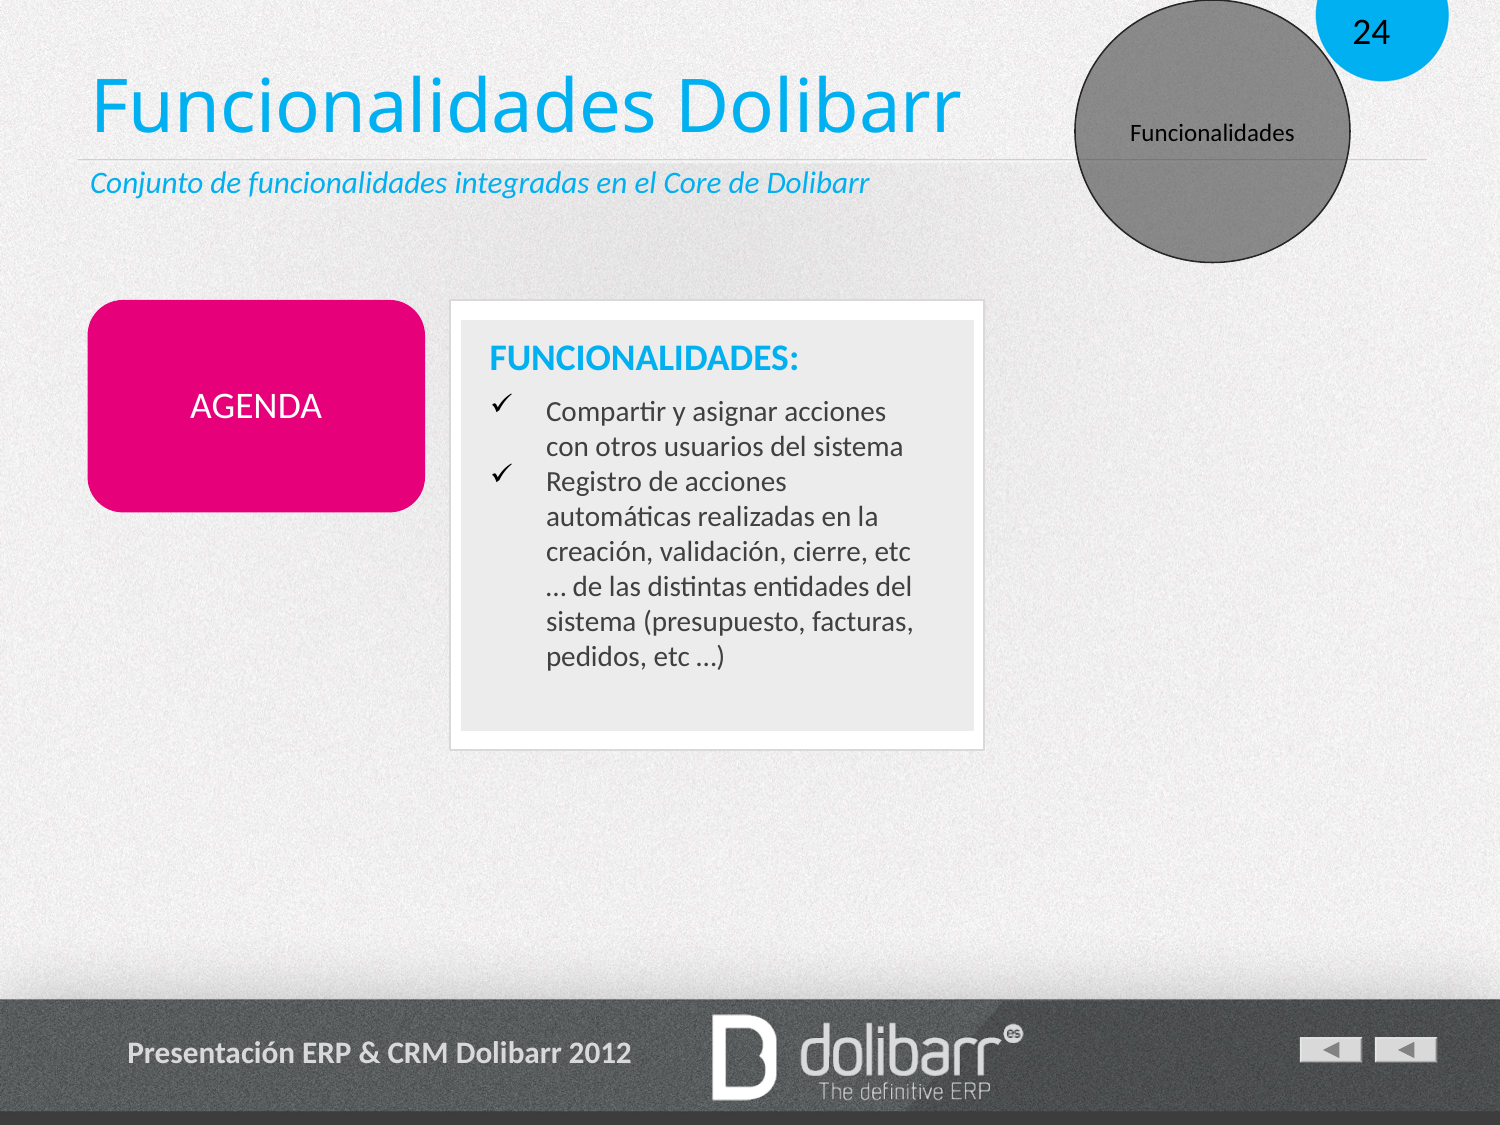

Funcionalidades
# Funcionalidades Dolibarr
Conjunto de funcionalidades integradas en el Core de Dolibarr
AGENDA
FUNCIONALIDADES:
Compartir y asignar acciones con otros usuarios del sistema
Registro de acciones automáticas realizadas en la creación, validación, cierre, etc … de las distintas entidades del sistema (presupuesto, facturas, pedidos, etc …)
Presentación ERP & CRM Dolibarr 2012